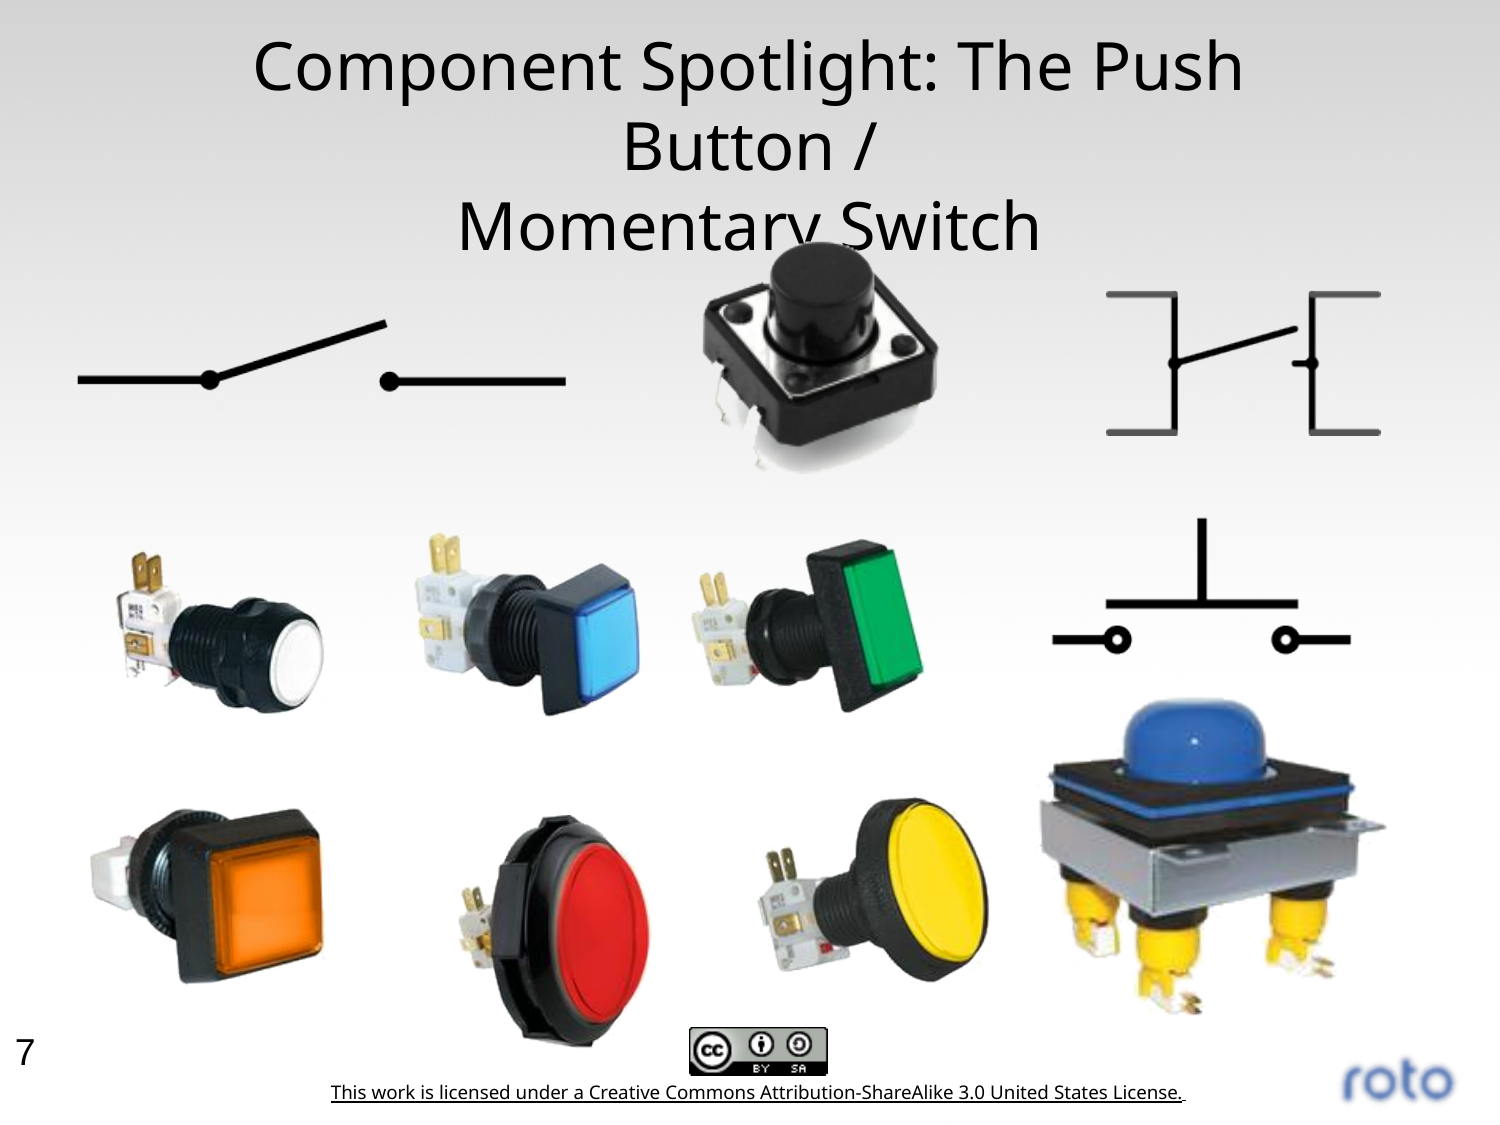

# Component Spotlight: The Push Button / Momentary Switch